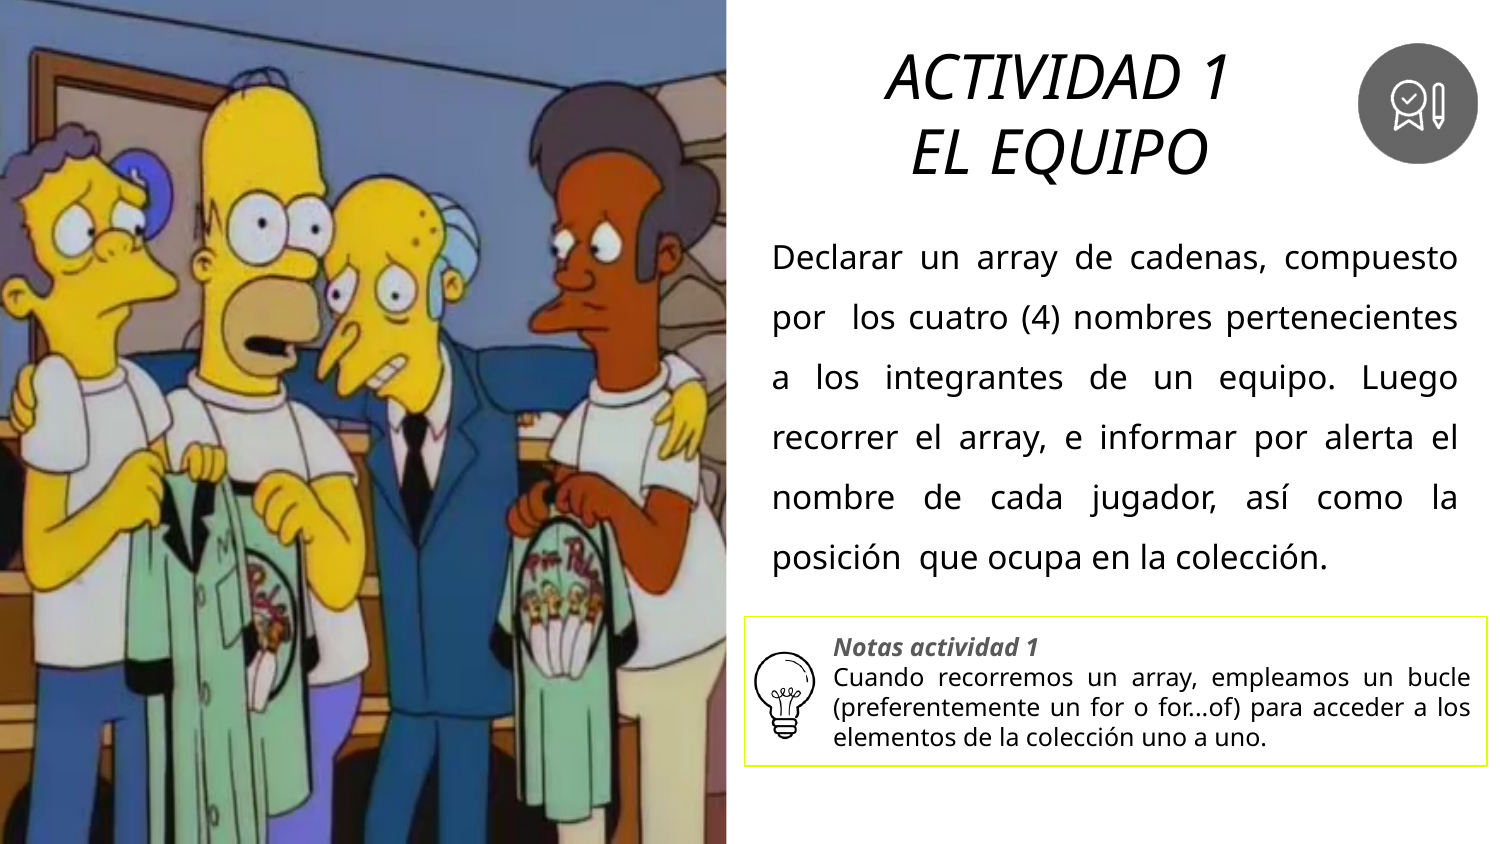

ACTIVIDAD 1
EL EQUIPO
Declarar un array de cadenas, compuesto por los cuatro (4) nombres pertenecientes a los integrantes de un equipo. Luego recorrer el array, e informar por alerta el nombre de cada jugador, así como la posición que ocupa en la colección.
Notas actividad 1
Cuando recorremos un array, empleamos un bucle (preferentemente un for o for...of) para acceder a los elementos de la colección uno a uno.